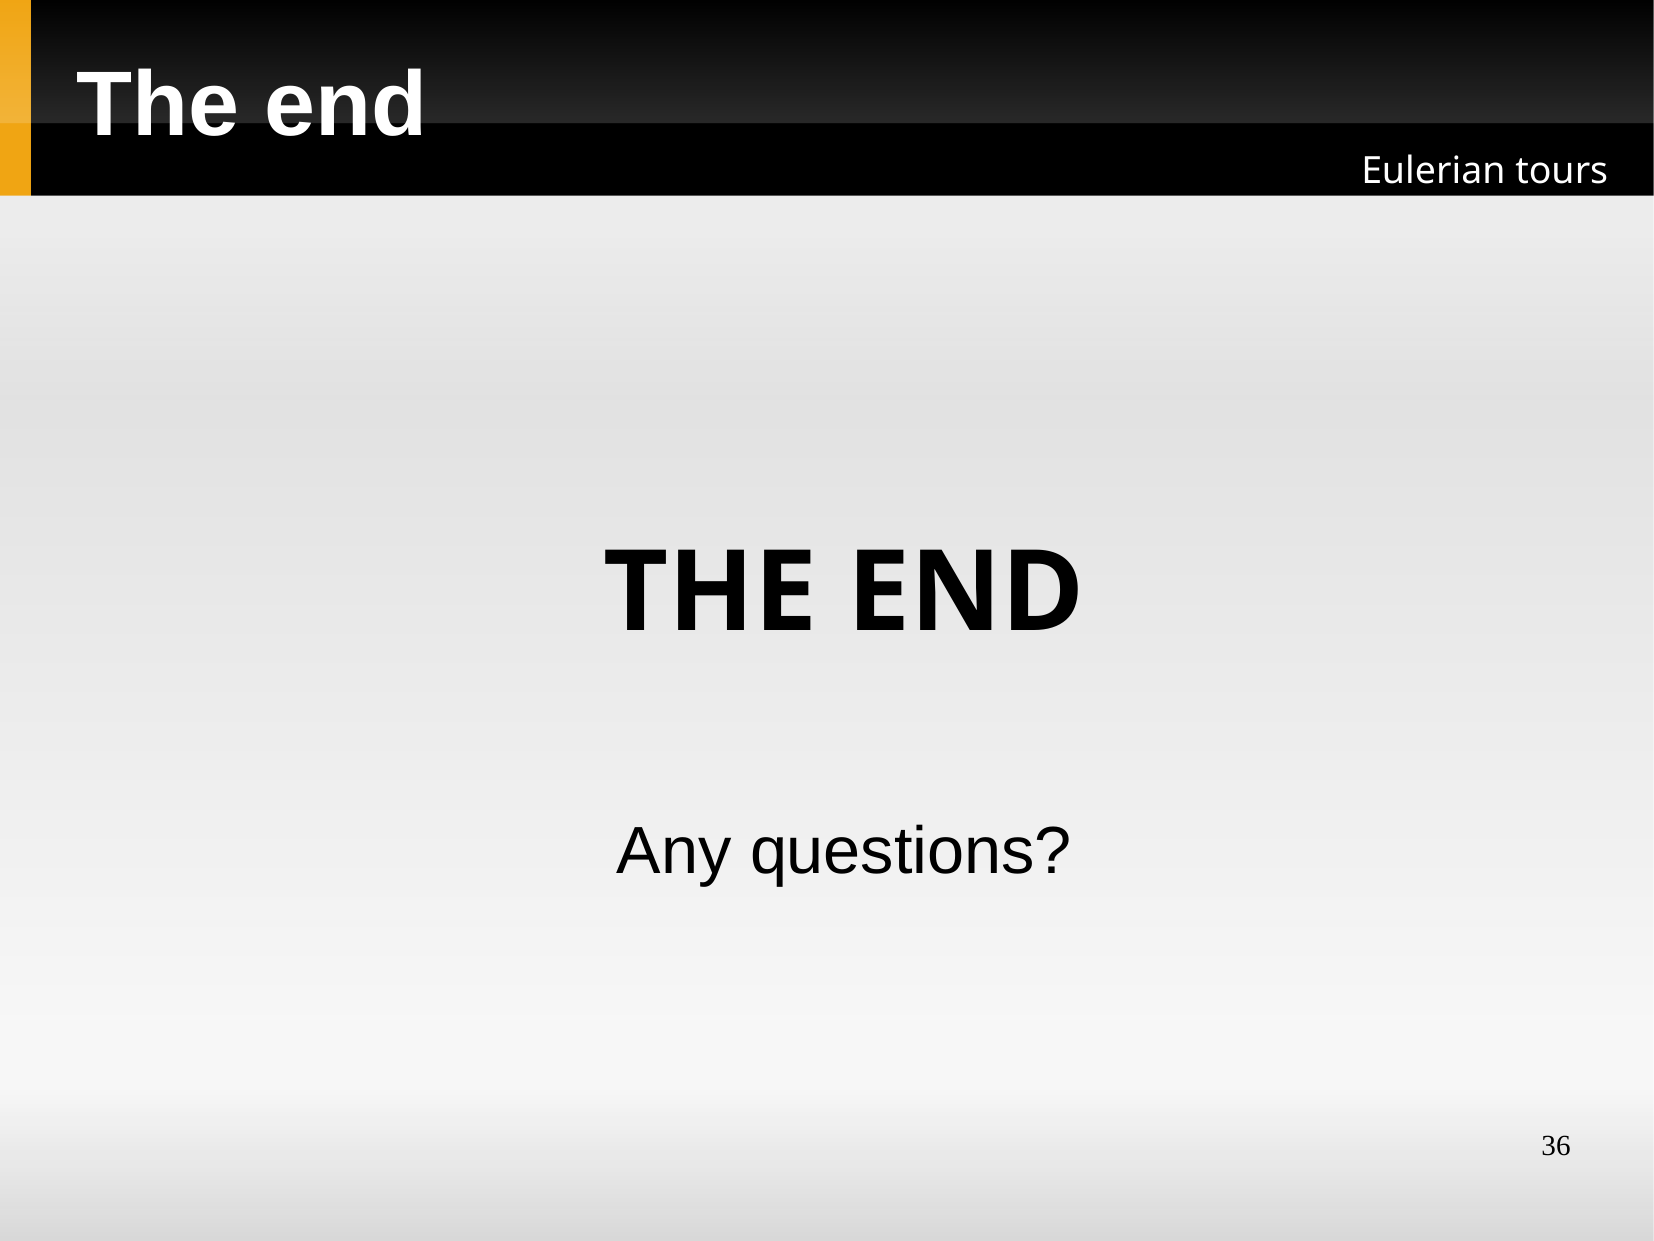

# The end
THE END
Any questions?
36